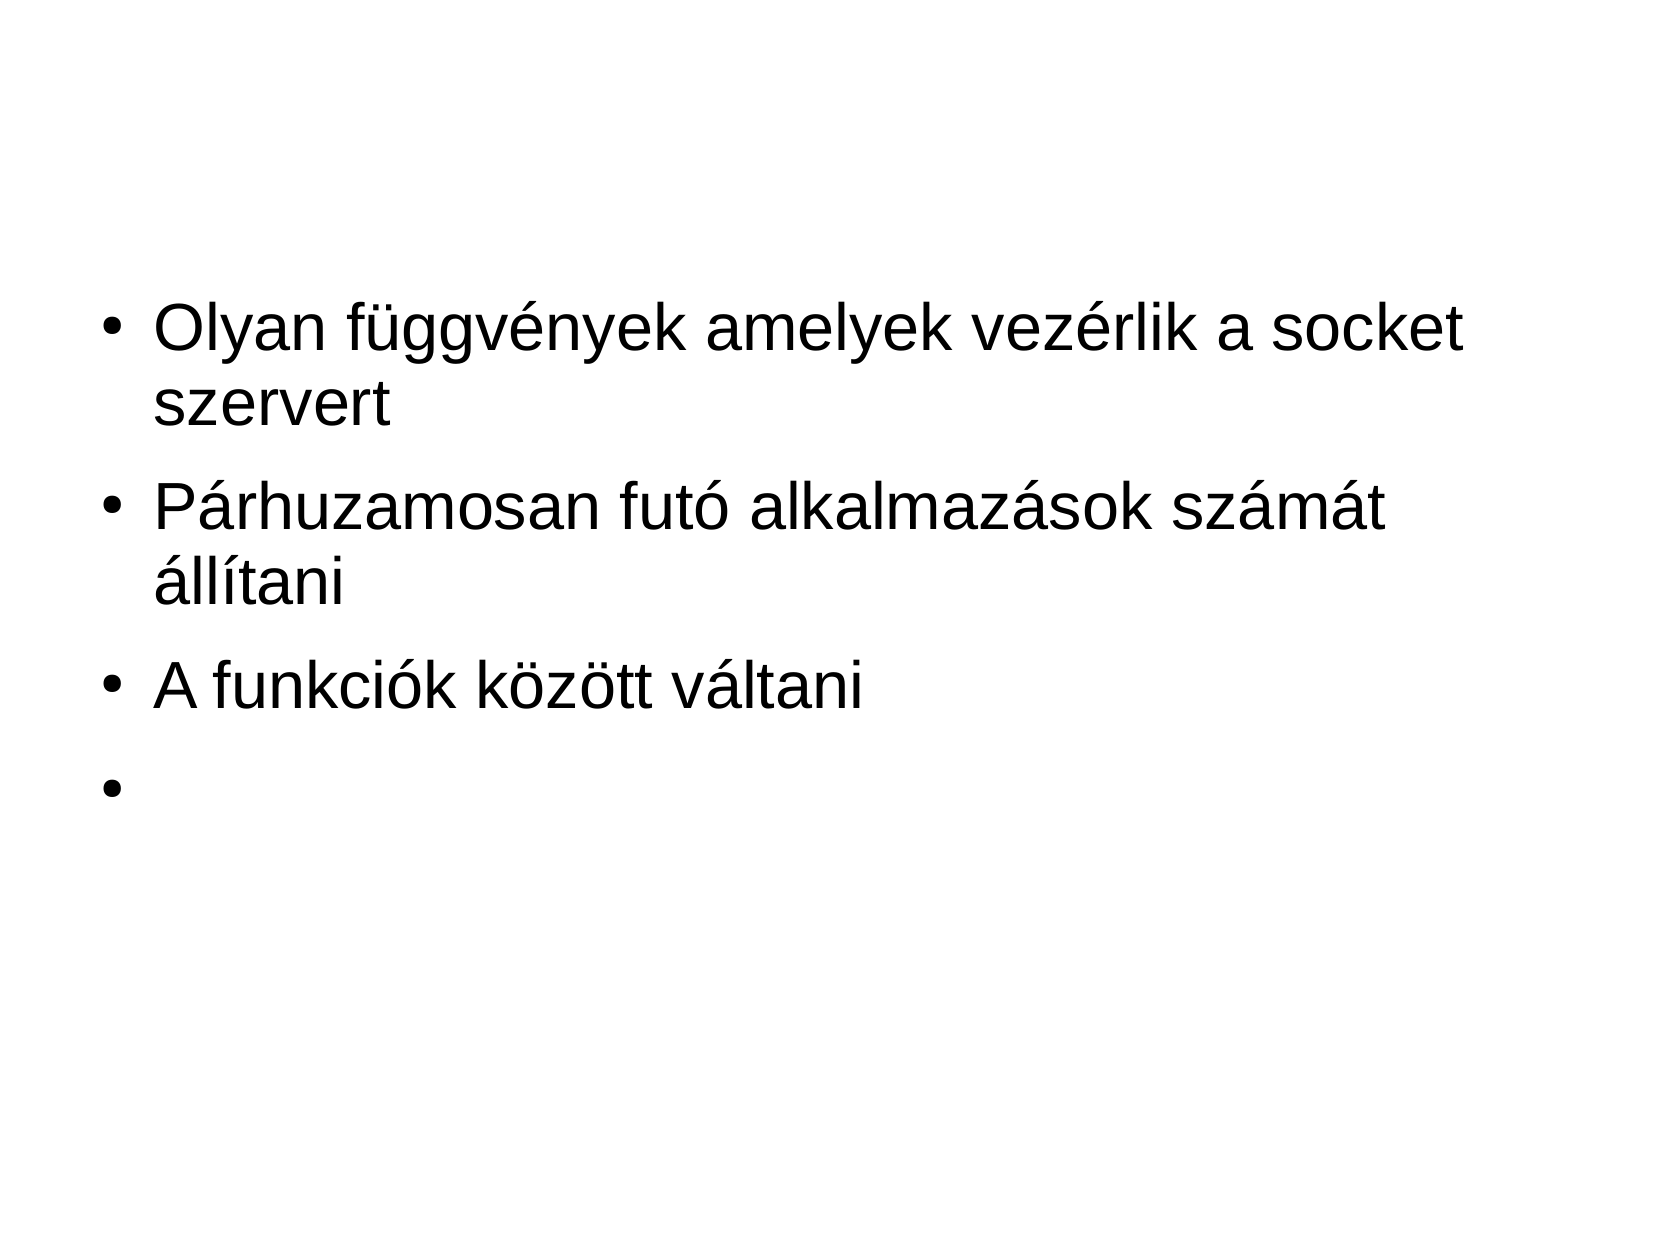

#
Olyan függvények amelyek vezérlik a socket szervert
Párhuzamosan futó alkalmazások számát állítani
A funkciók között váltani